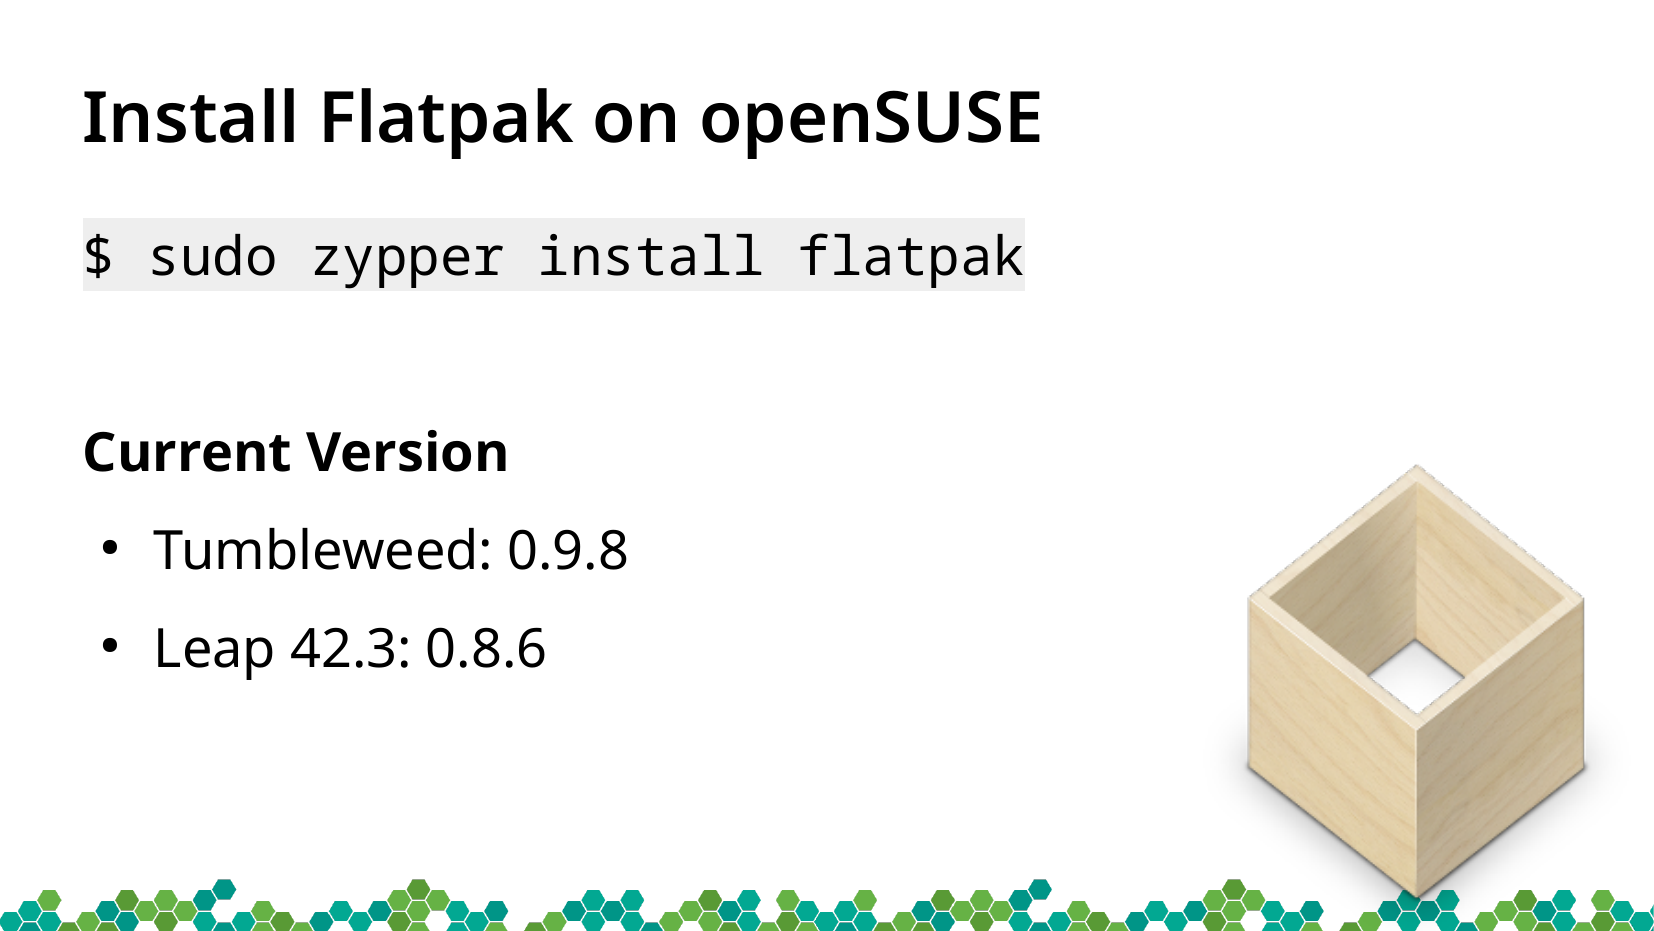

# Install Flatpak on openSUSE
$ sudo zypper install flatpak
Current Version
Tumbleweed: 0.9.8
Leap 42.3: 0.8.6